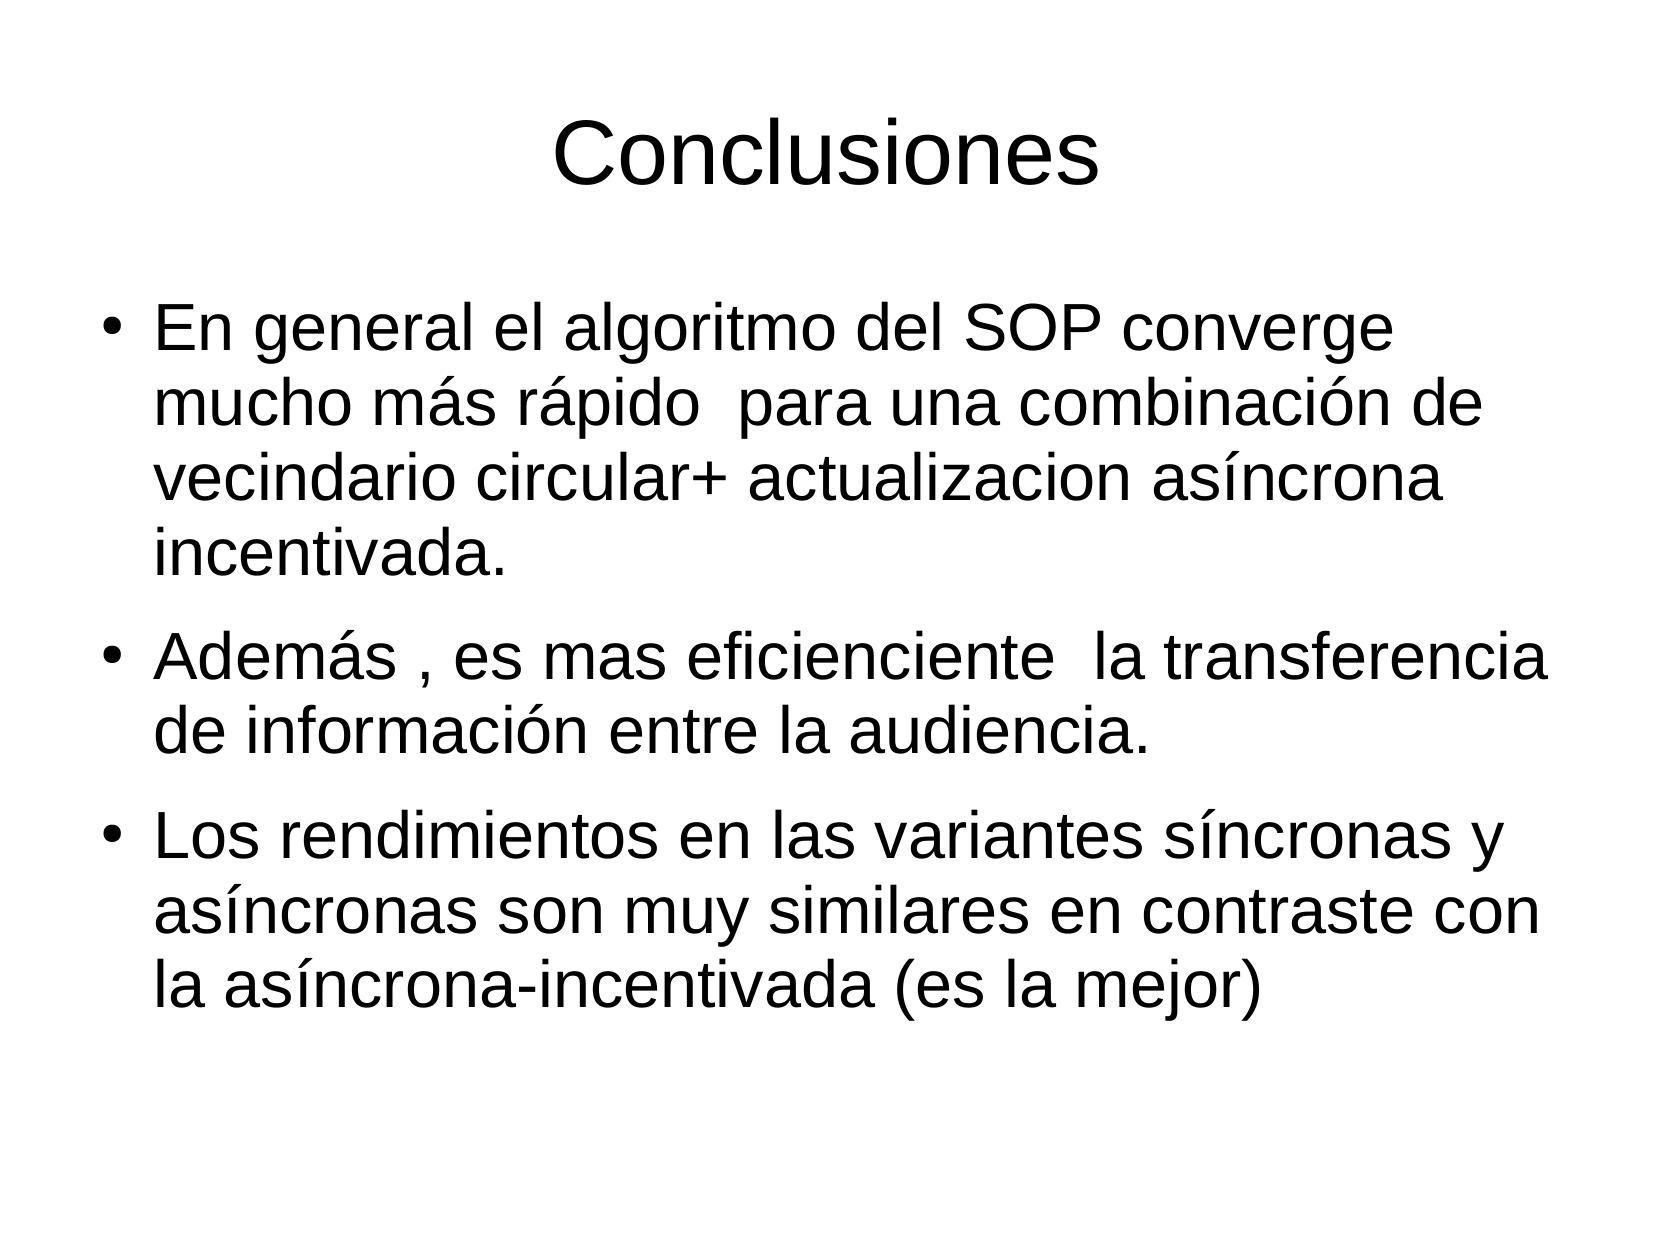

# Conclusiones
En general el algoritmo del SOP converge mucho más rápido para una combinación de vecindario circular+ actualizacion asíncrona incentivada.
Además , es mas eficienciente la transferencia de información entre la audiencia.
Los rendimientos en las variantes síncronas y asíncronas son muy similares en contraste con la asíncrona-incentivada (es la mejor)